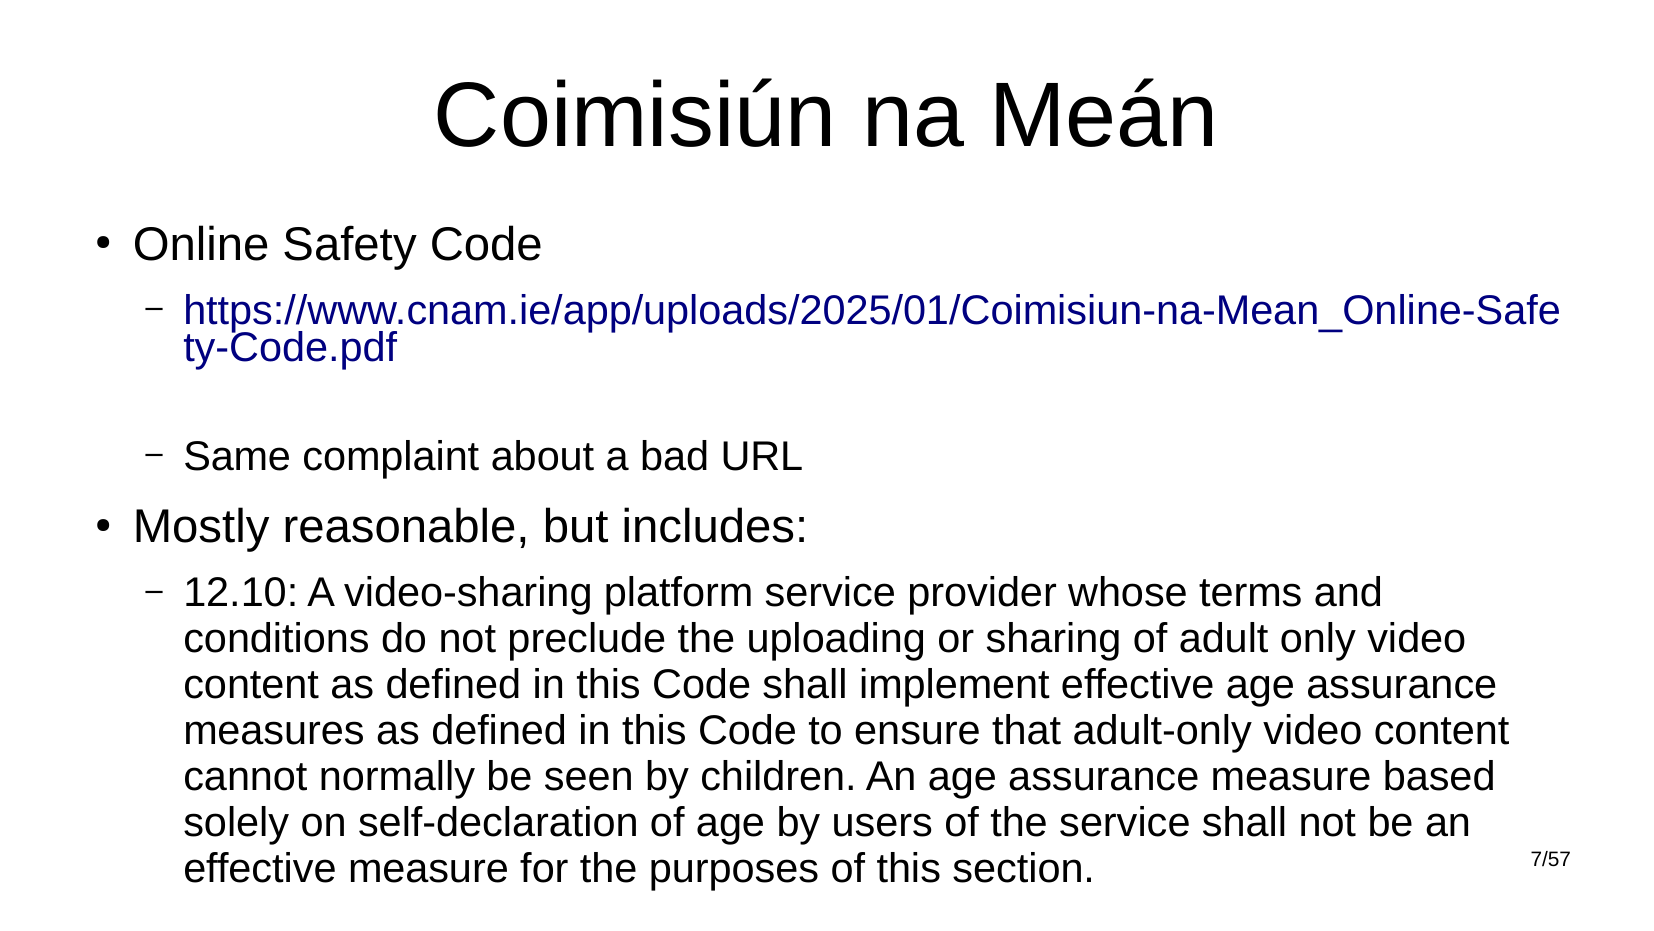

# Coimisiún na Meán
Online Safety Code
https://www.cnam.ie/app/uploads/2025/01/Coimisiun-na-Mean_Online-Safety-Code.pdf
Same complaint about a bad URL
Mostly reasonable, but includes:
12.10: A video-sharing platform service provider whose terms and conditions do not preclude the uploading or sharing of adult only video content as defined in this Code shall implement effective age assurance measures as defined in this Code to ensure that adult-only video content cannot normally be seen by children. An age assurance measure based solely on self-declaration of age by users of the service shall not be an effective measure for the purposes of this section.
7